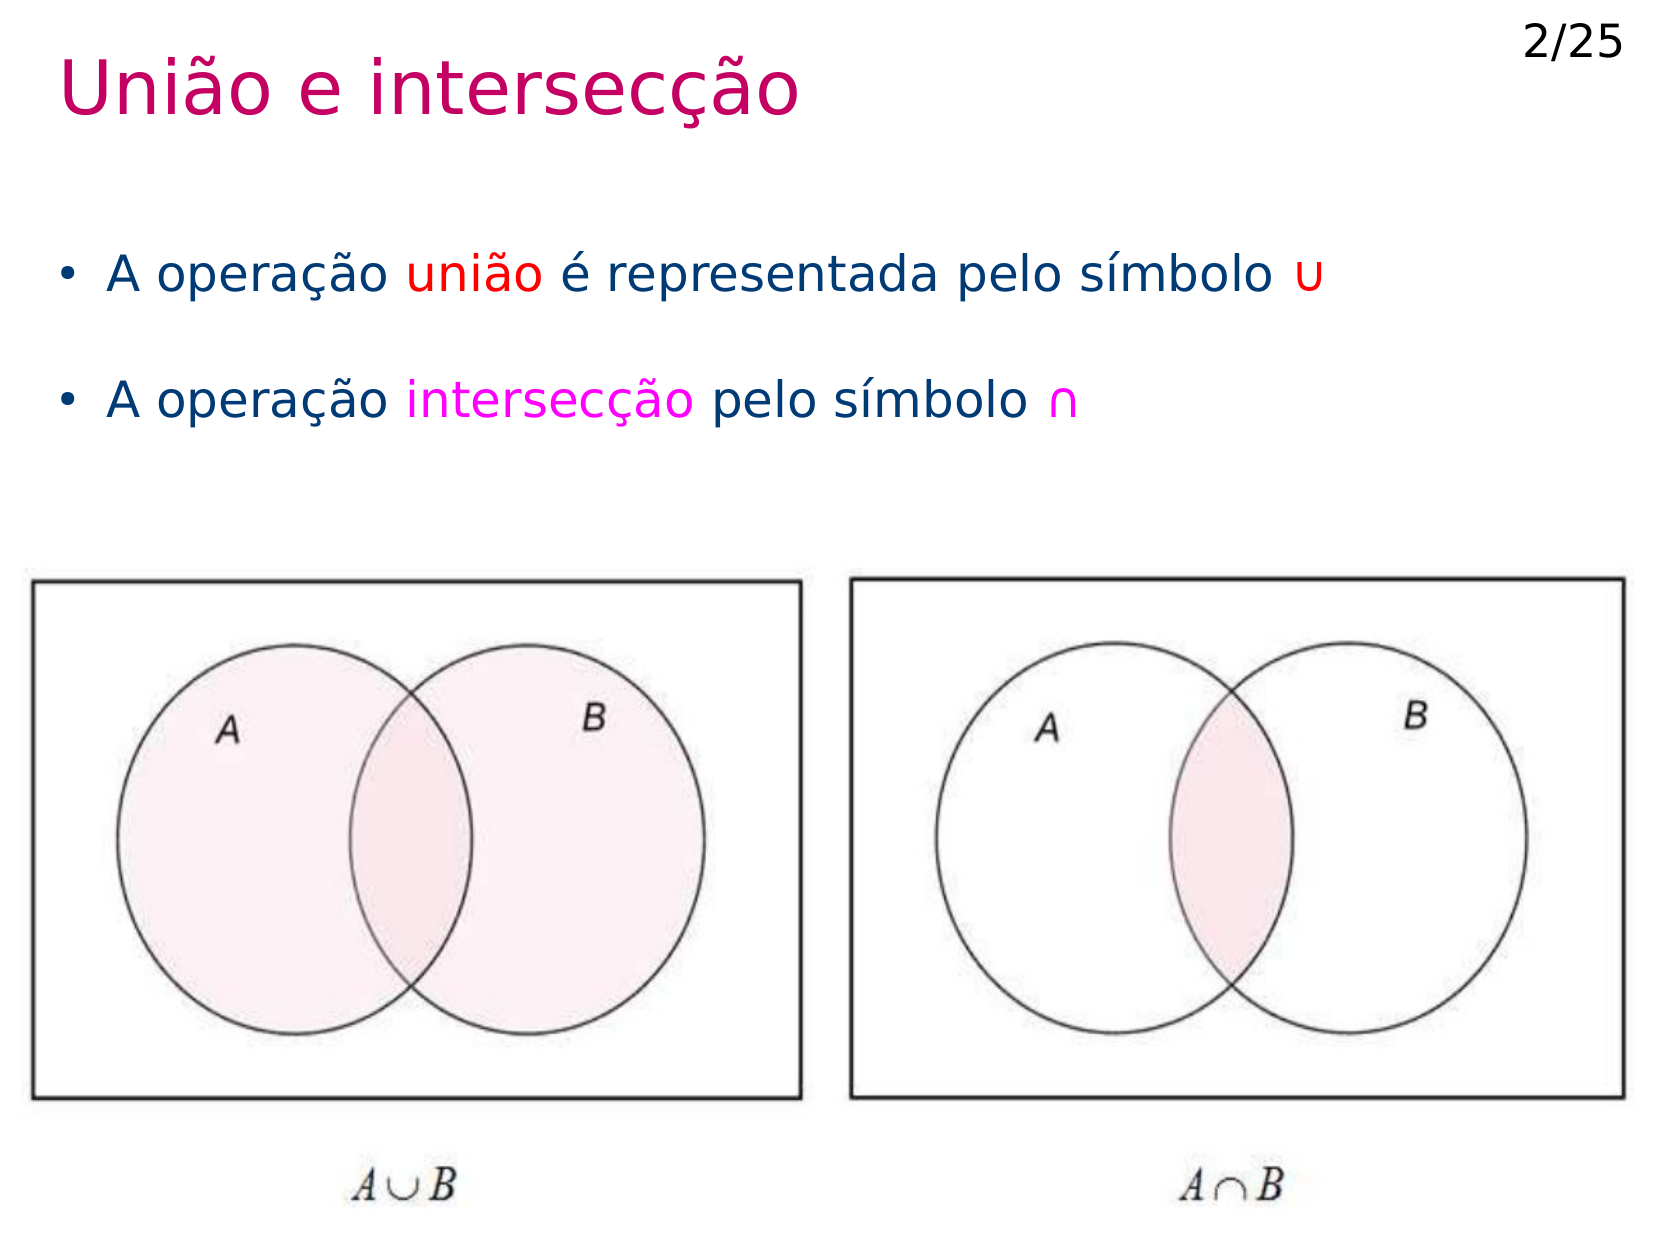

2
# União e intersecção
A operação união é representada pelo símbolo ∪
A operação intersecção pelo símbolo ∩